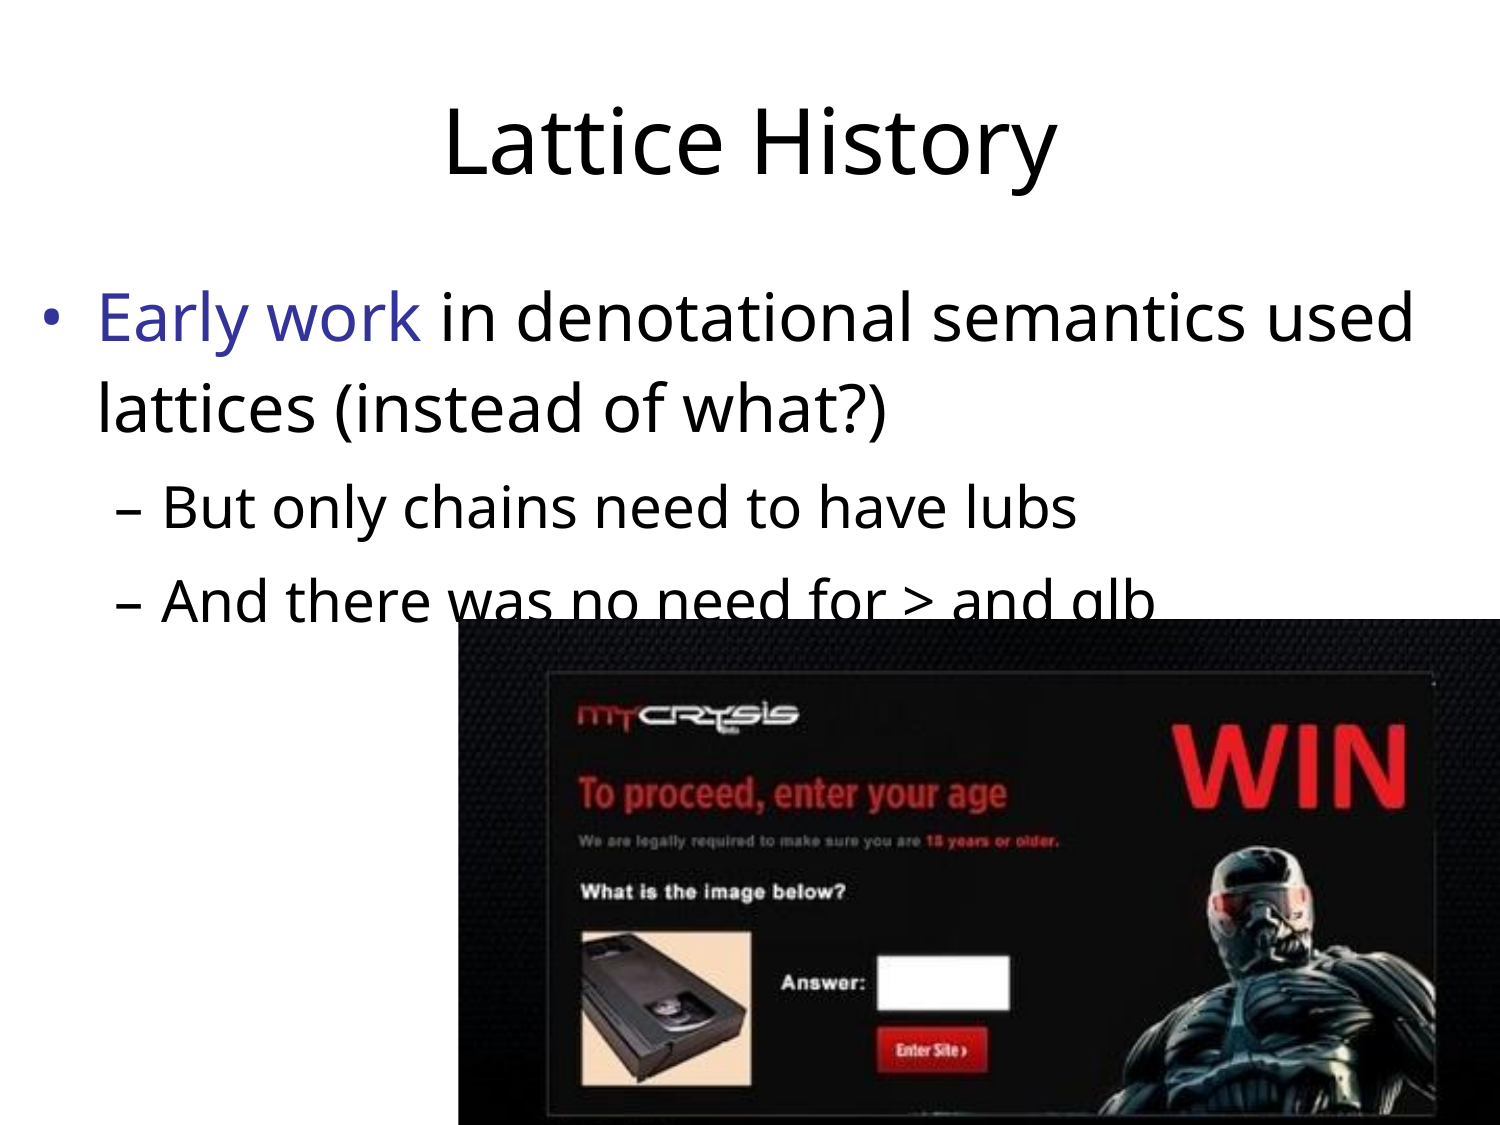

# Lattice History
Early work in denotational semantics used lattices (instead of what?)
But only chains need to have lubs
And there was no need for > and glb
23